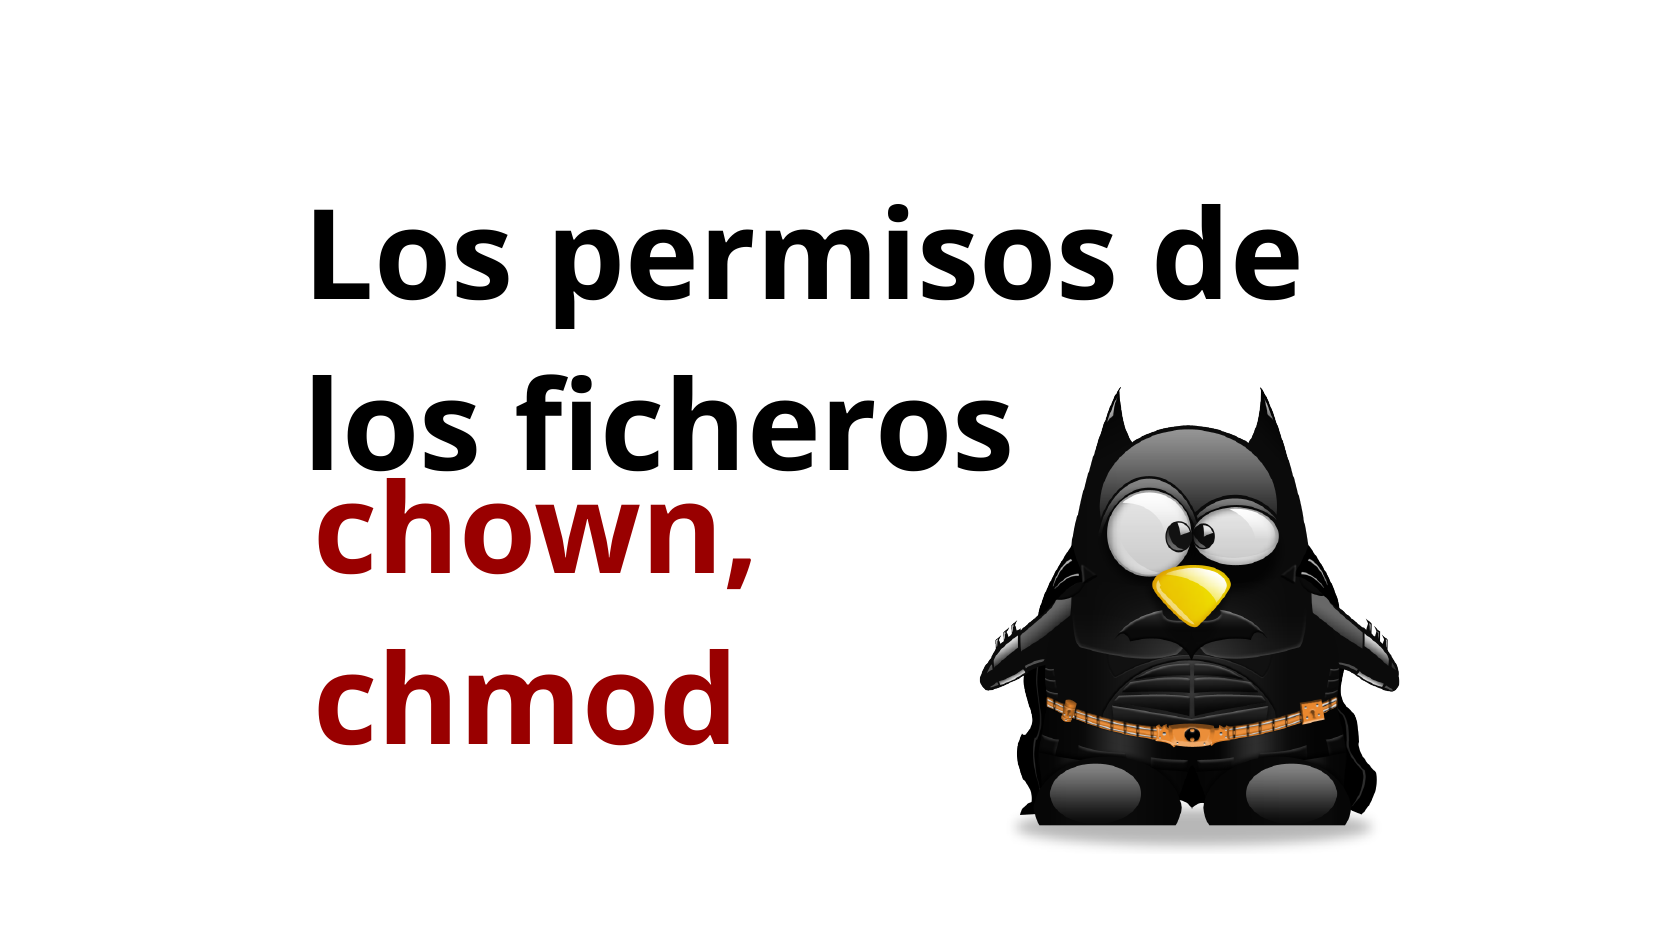

Los permisos de los ficheros
chown,
chmod